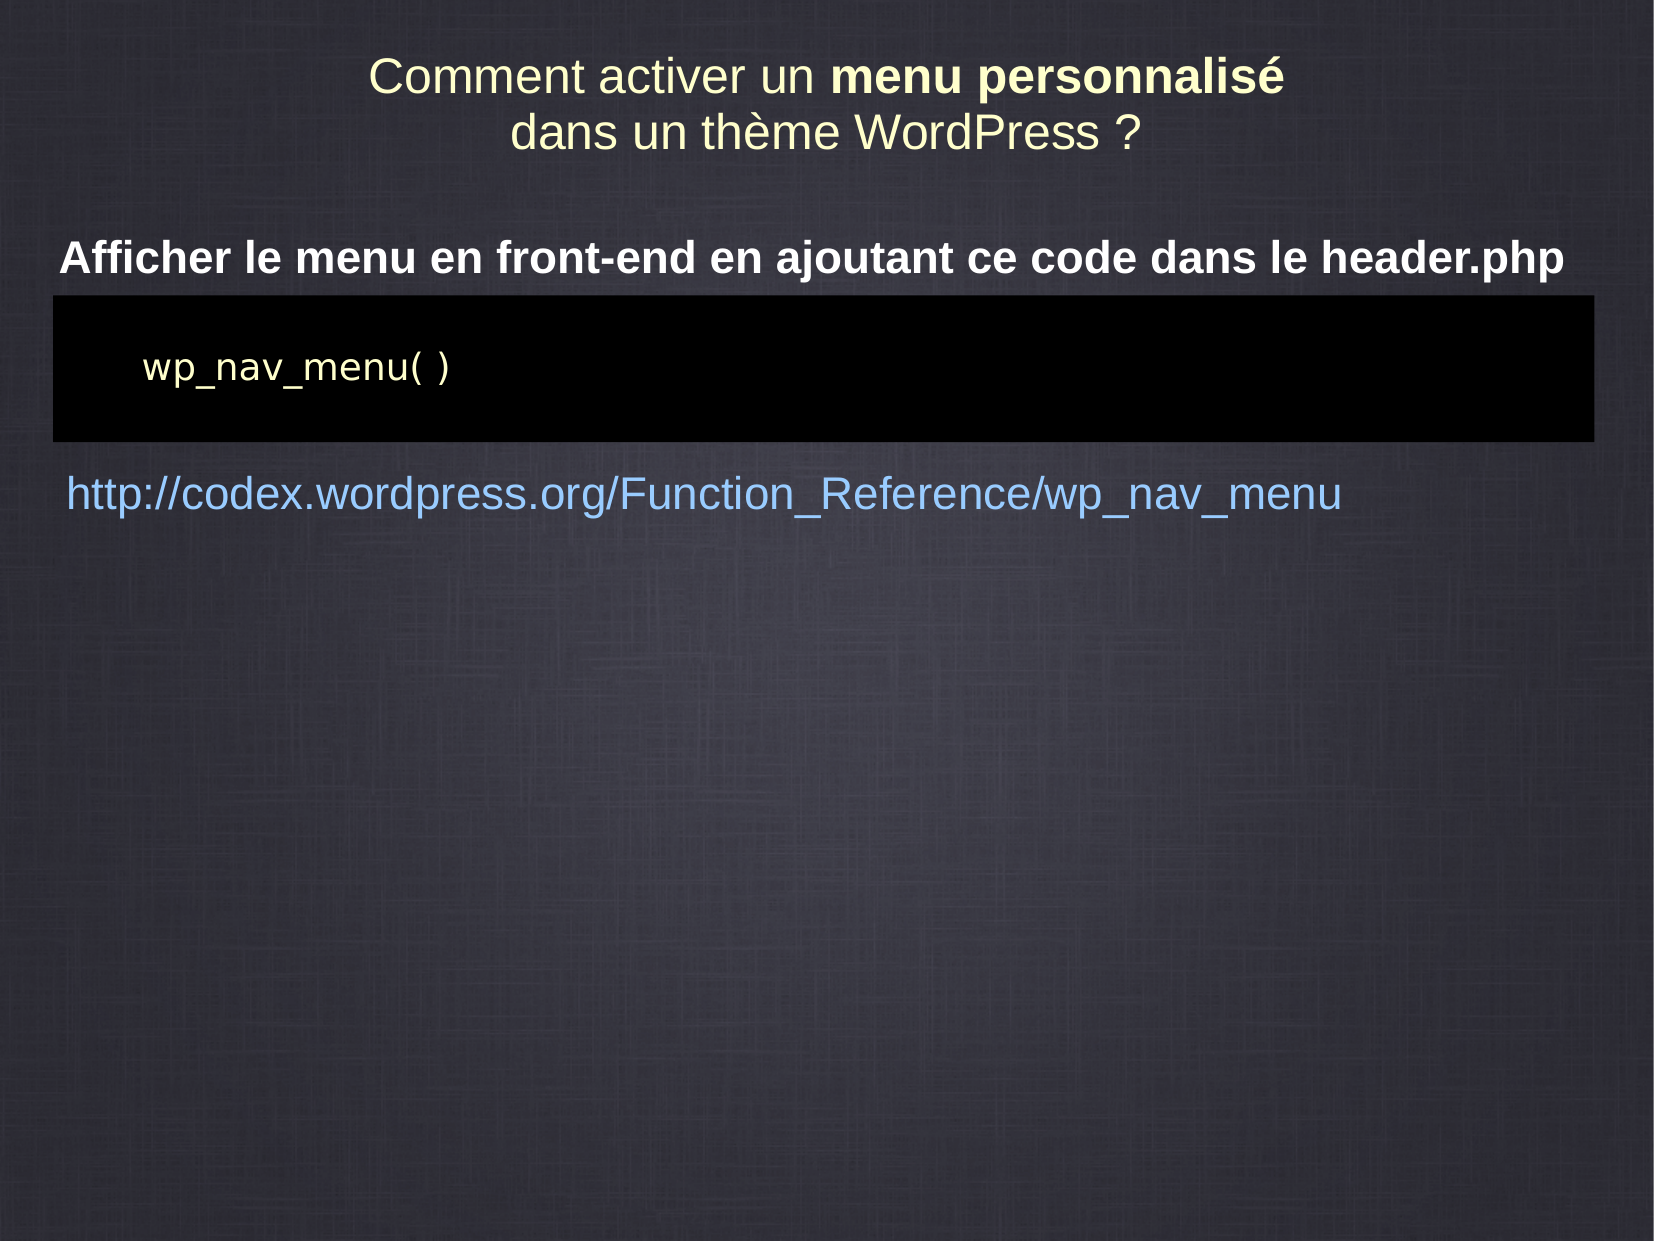

Comment activer un menu personnalisé
dans un thème WordPress ?
Afficher le menu en front-end en ajoutant ce code dans le header.php
	wp_nav_menu( )
http://codex.wordpress.org/Function_Reference/wp_nav_menu